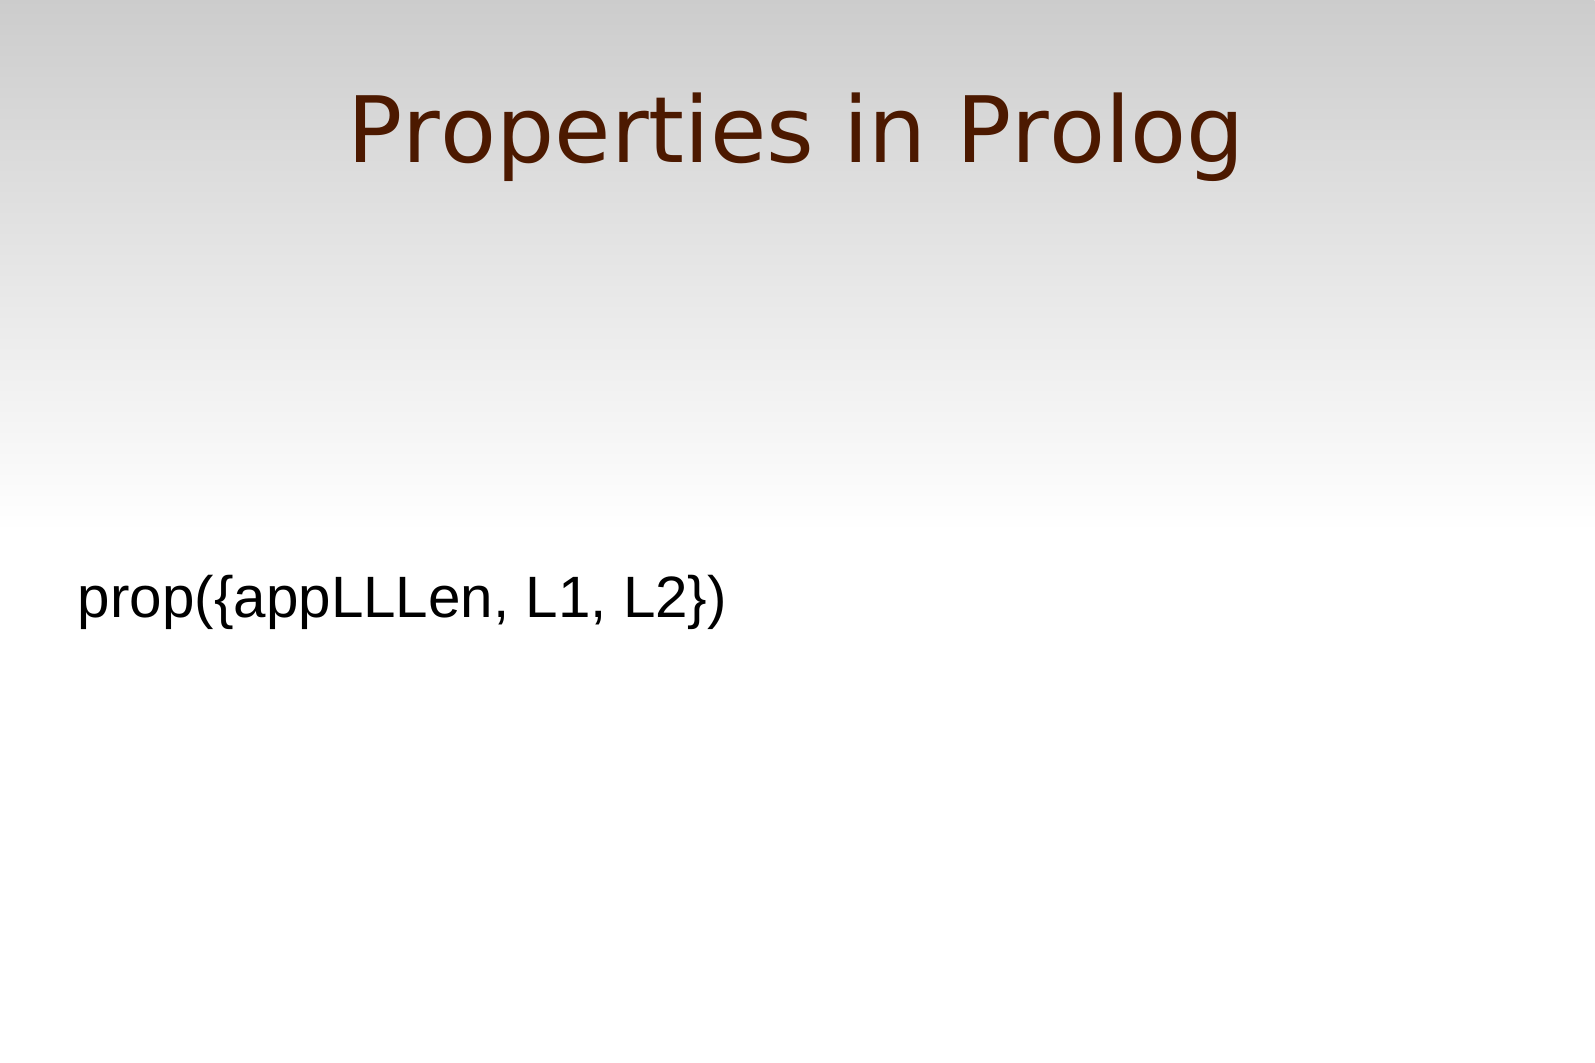

# Properties in Prolog
prop({appLLLen, L1, L2})